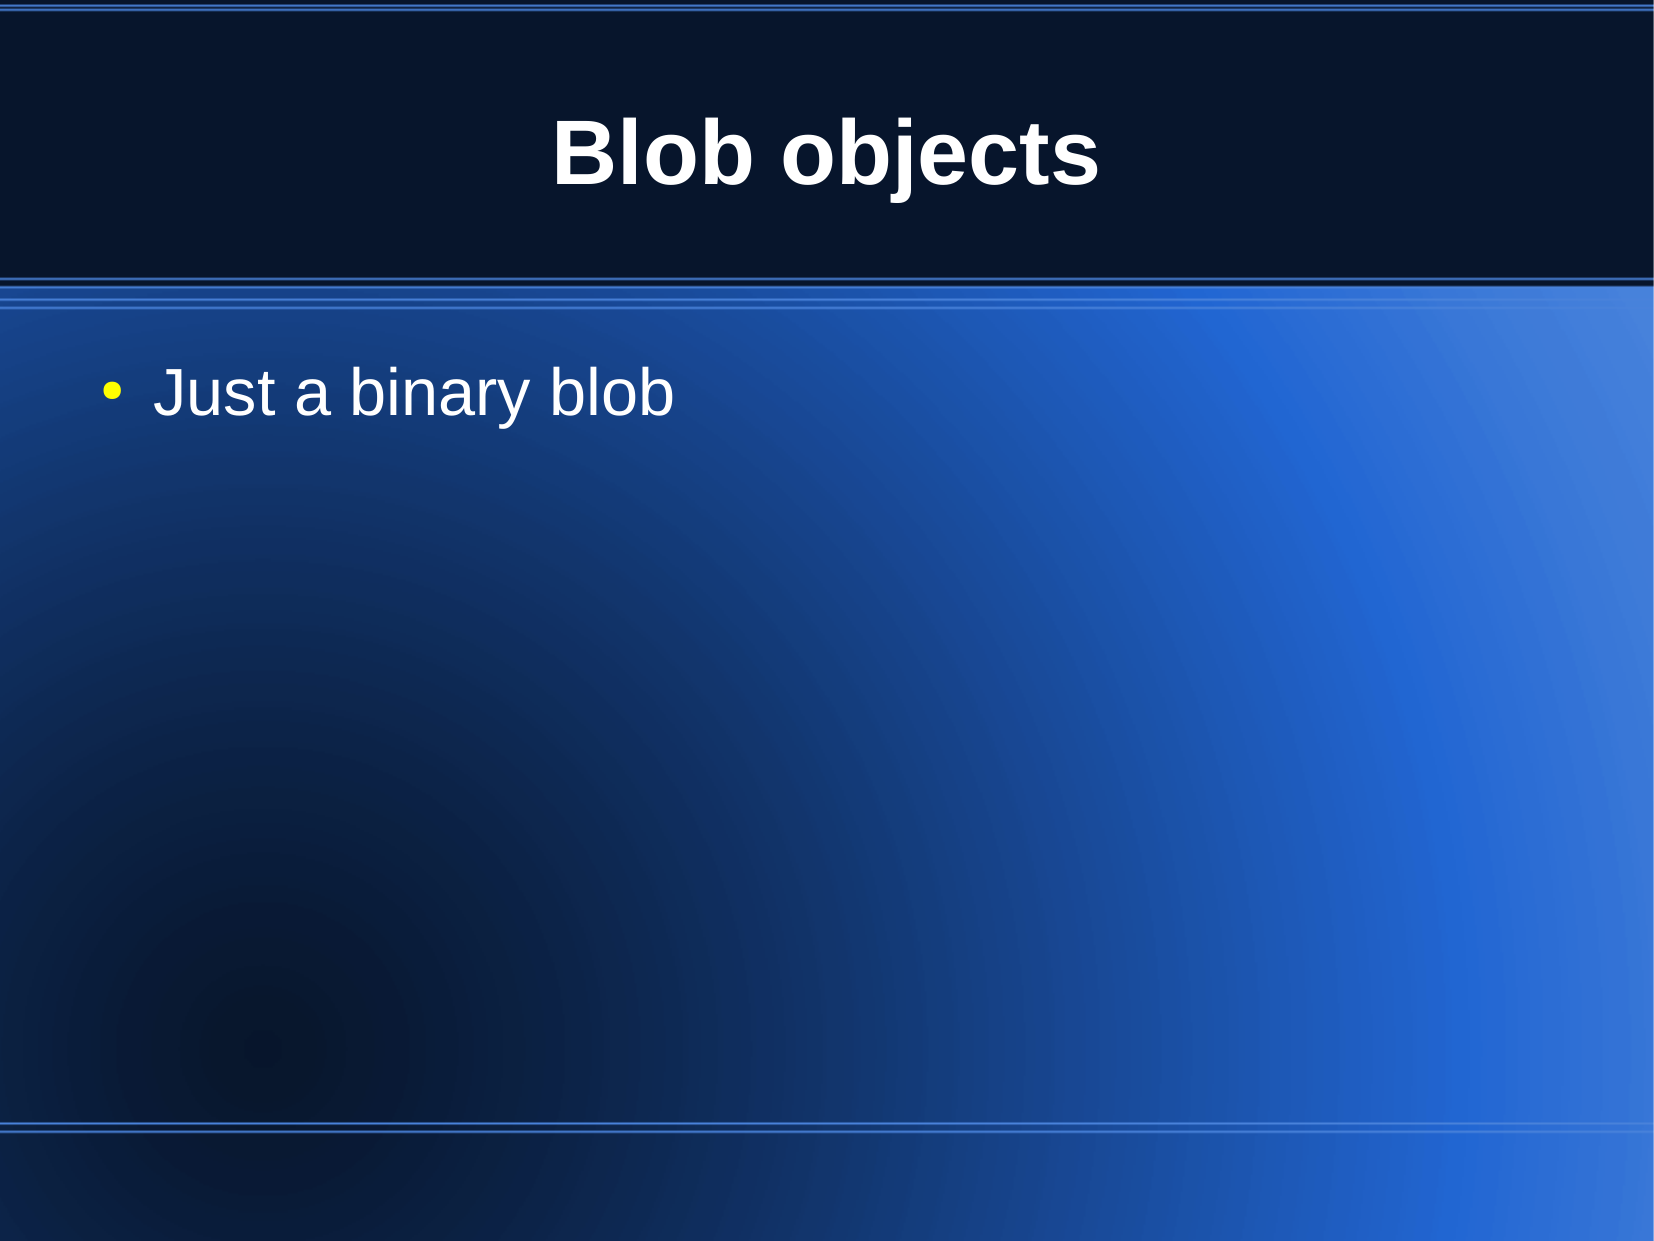

# Blob objects
Just a binary blob